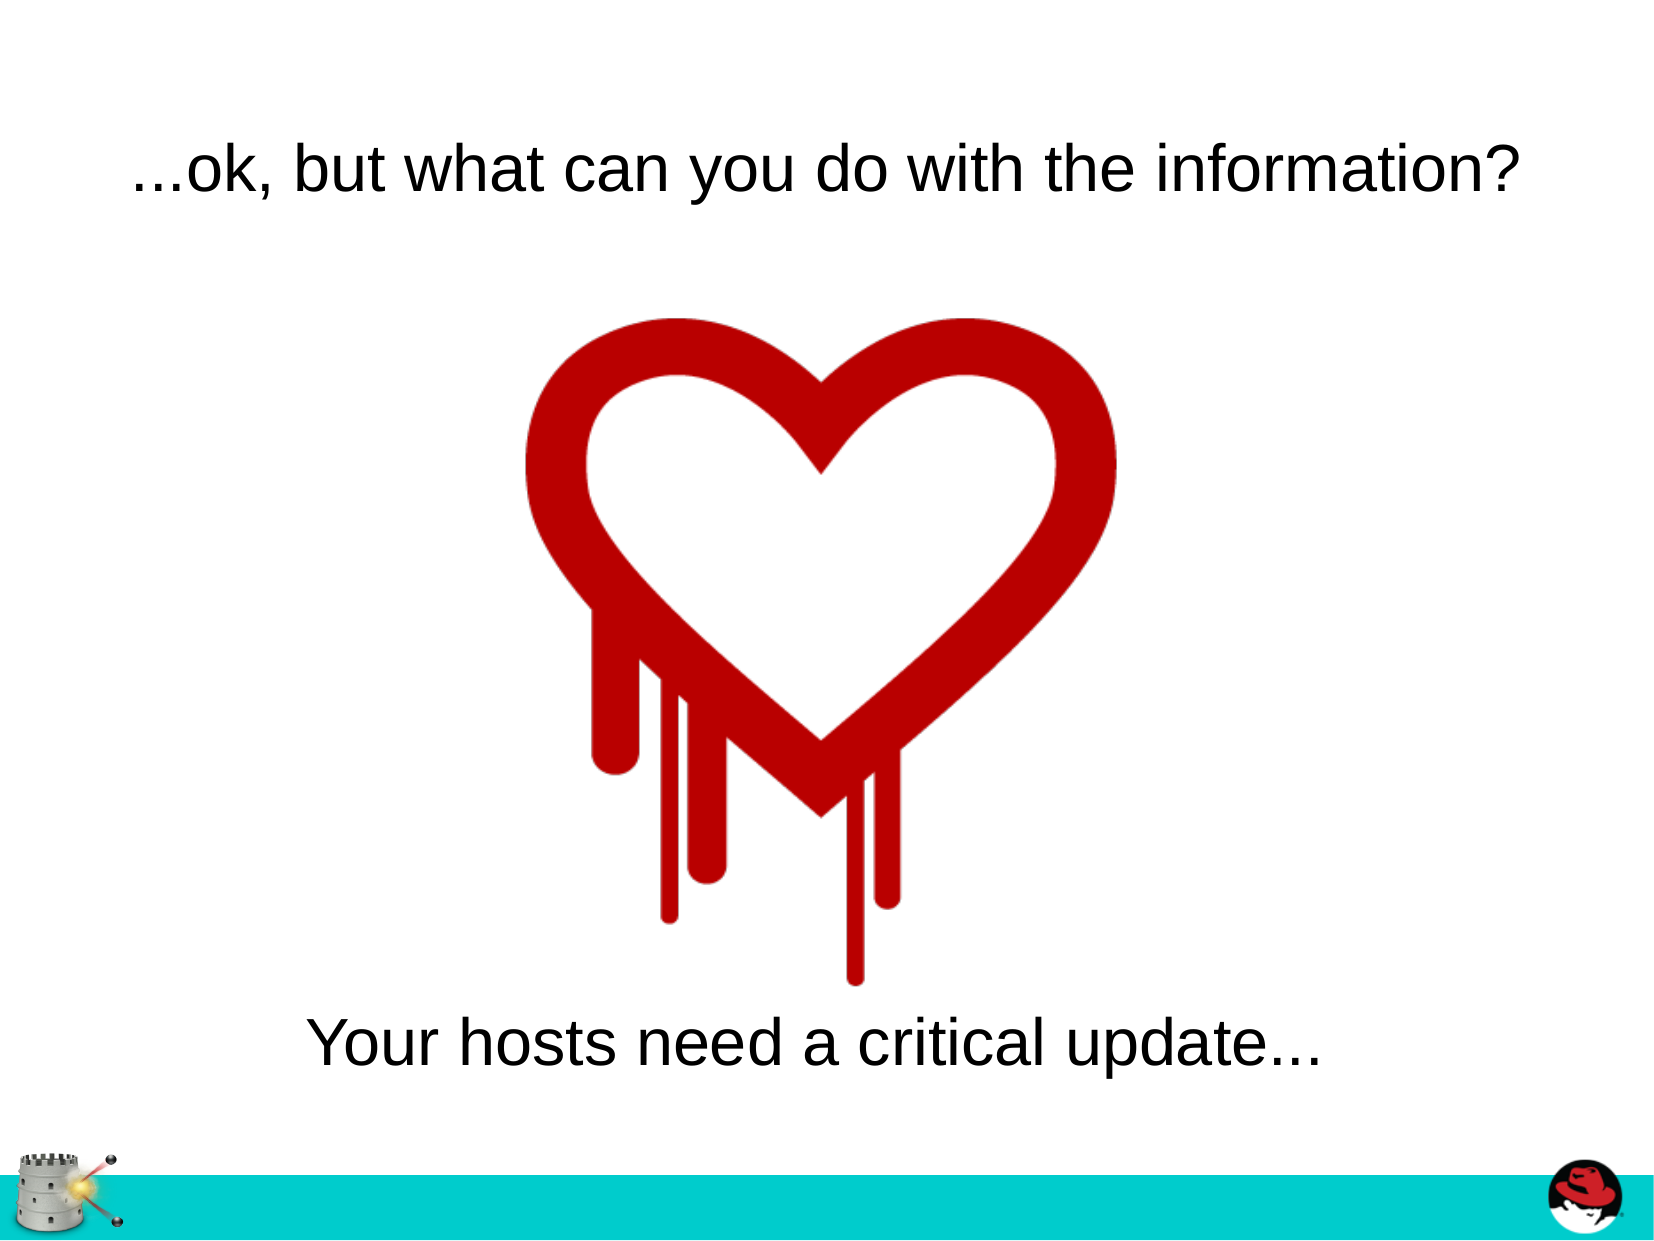

# ...ok, but what can you do with the information?
Your hosts need a critical update...